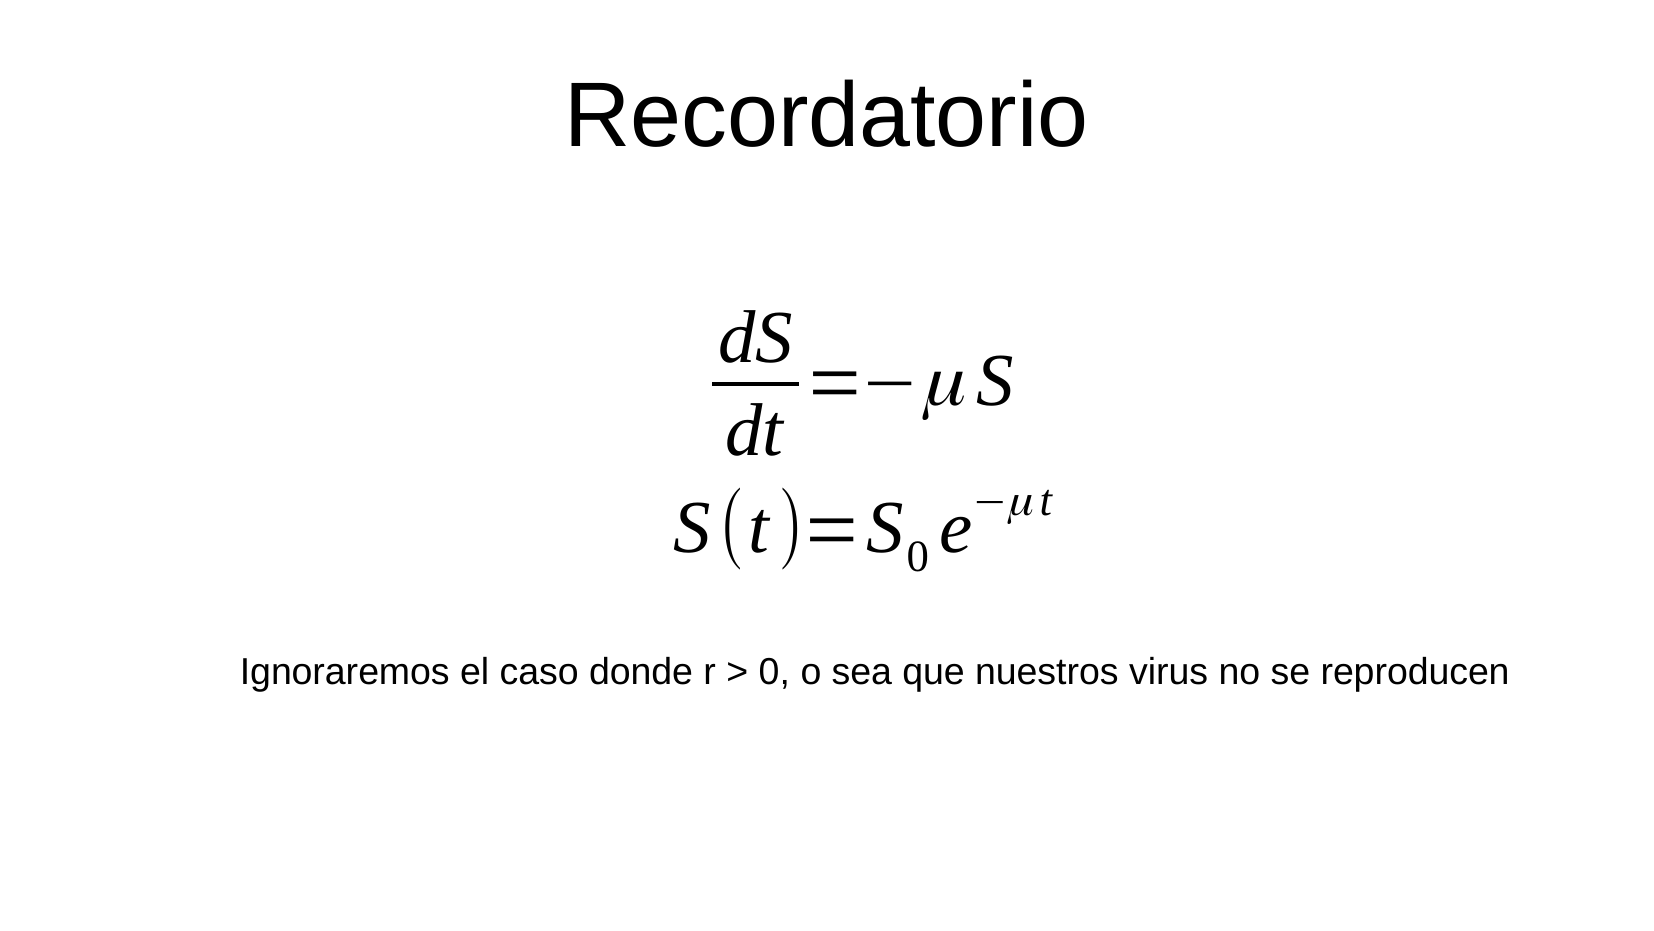

# Recordatorio
Ignoraremos el caso donde r > 0, o sea que nuestros virus no se reproducen